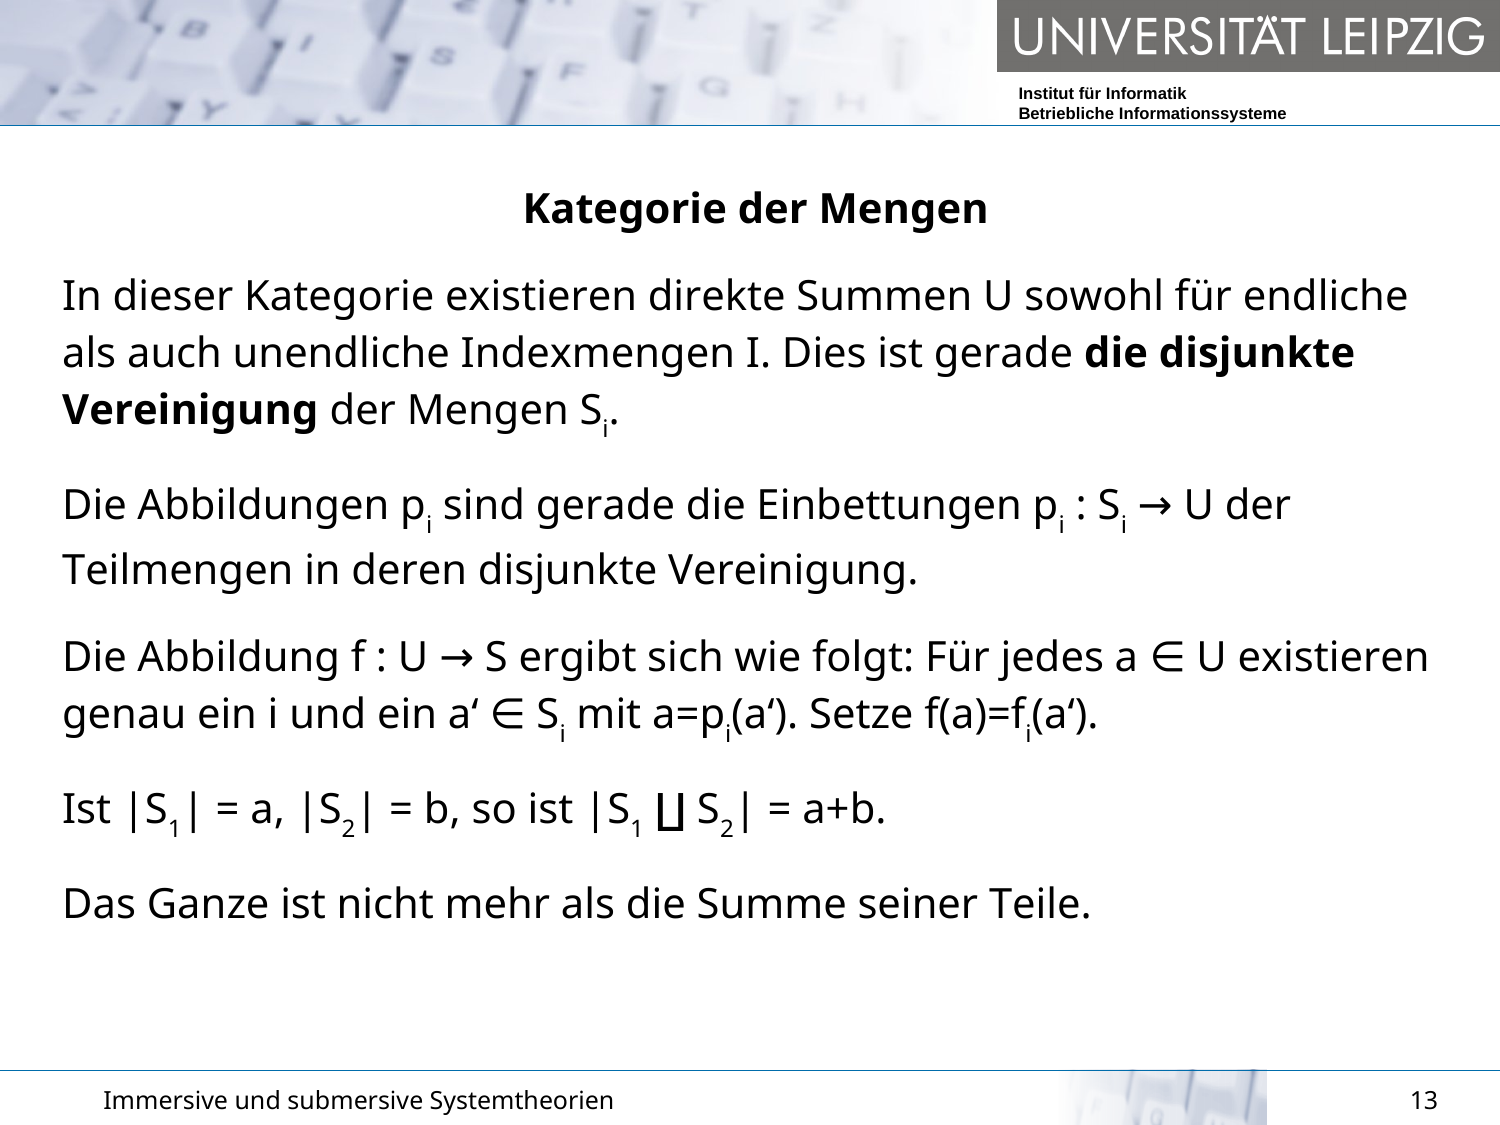

# Kategorie der Mengen
In dieser Kategorie existieren direkte Summen U sowohl für endliche als auch unendliche Indexmengen I. Dies ist gerade die disjunkte Vereinigung der Mengen Si.
Die Abbildungen pi sind gerade die Einbettungen pi : Si → U der Teilmengen in deren disjunkte Vereinigung.
Die Abbildung f : U → S ergibt sich wie folgt: Für jedes a ∈ U existieren genau ein i und ein a‘ ∈ Si mit a=pi(a‘). Setze f(a)=fi(a‘).
Ist |S1| = a, |S2| = b, so ist |S1 ∐ S2| = a+b.
Das Ganze ist nicht mehr als die Summe seiner Teile.
Immersive und submersive Systemtheorien
13